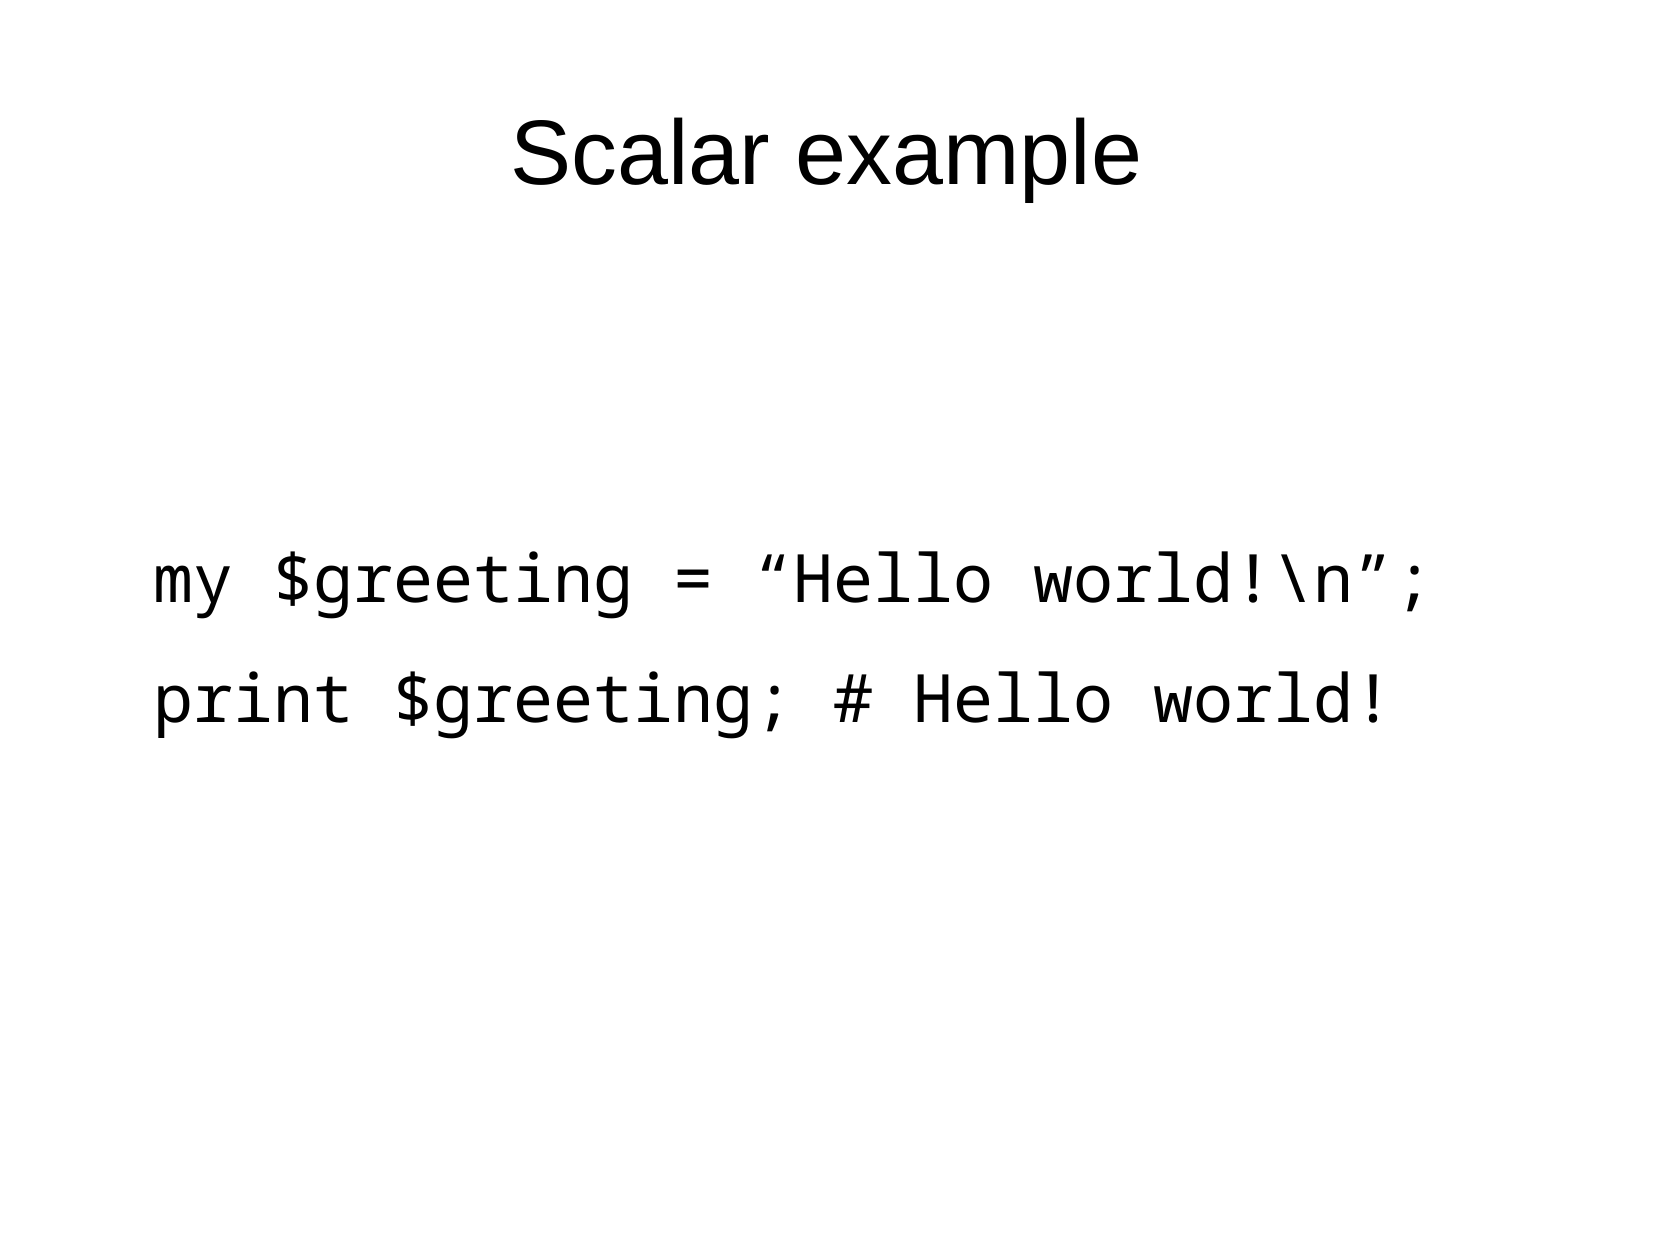

# Scalar example
my $greeting = “Hello world!\n”;
print $greeting; # Hello world!